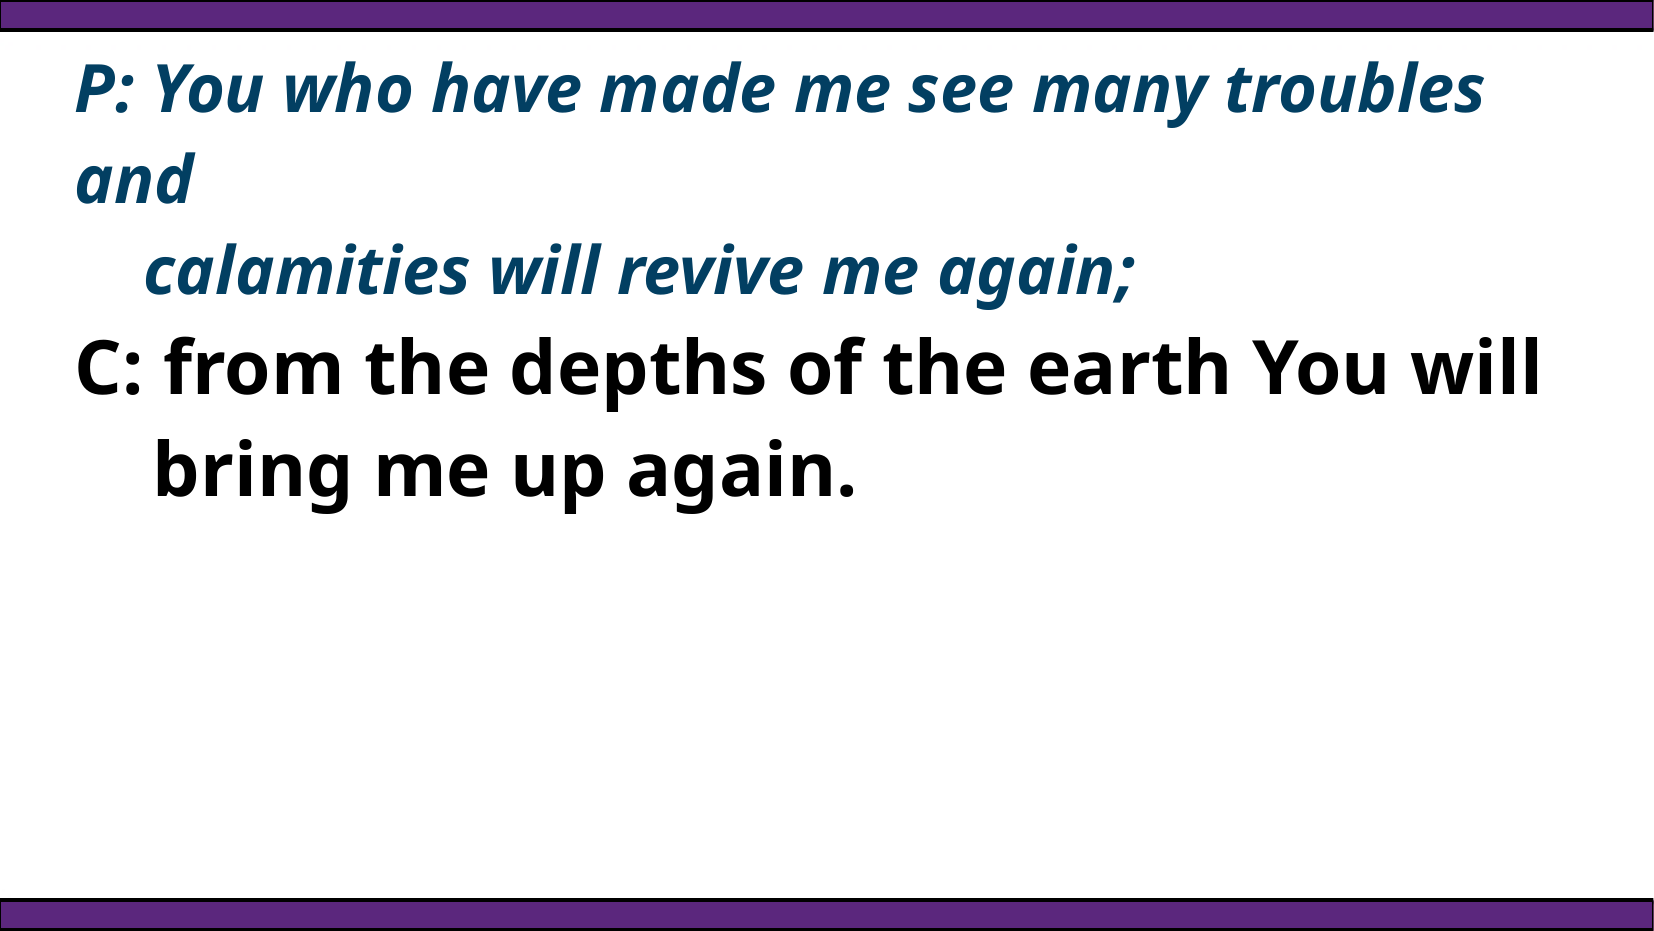

P: You who have made me see many troubles and
 calamities will revive me again;
C: from the depths of the earth You will
 bring me up again.